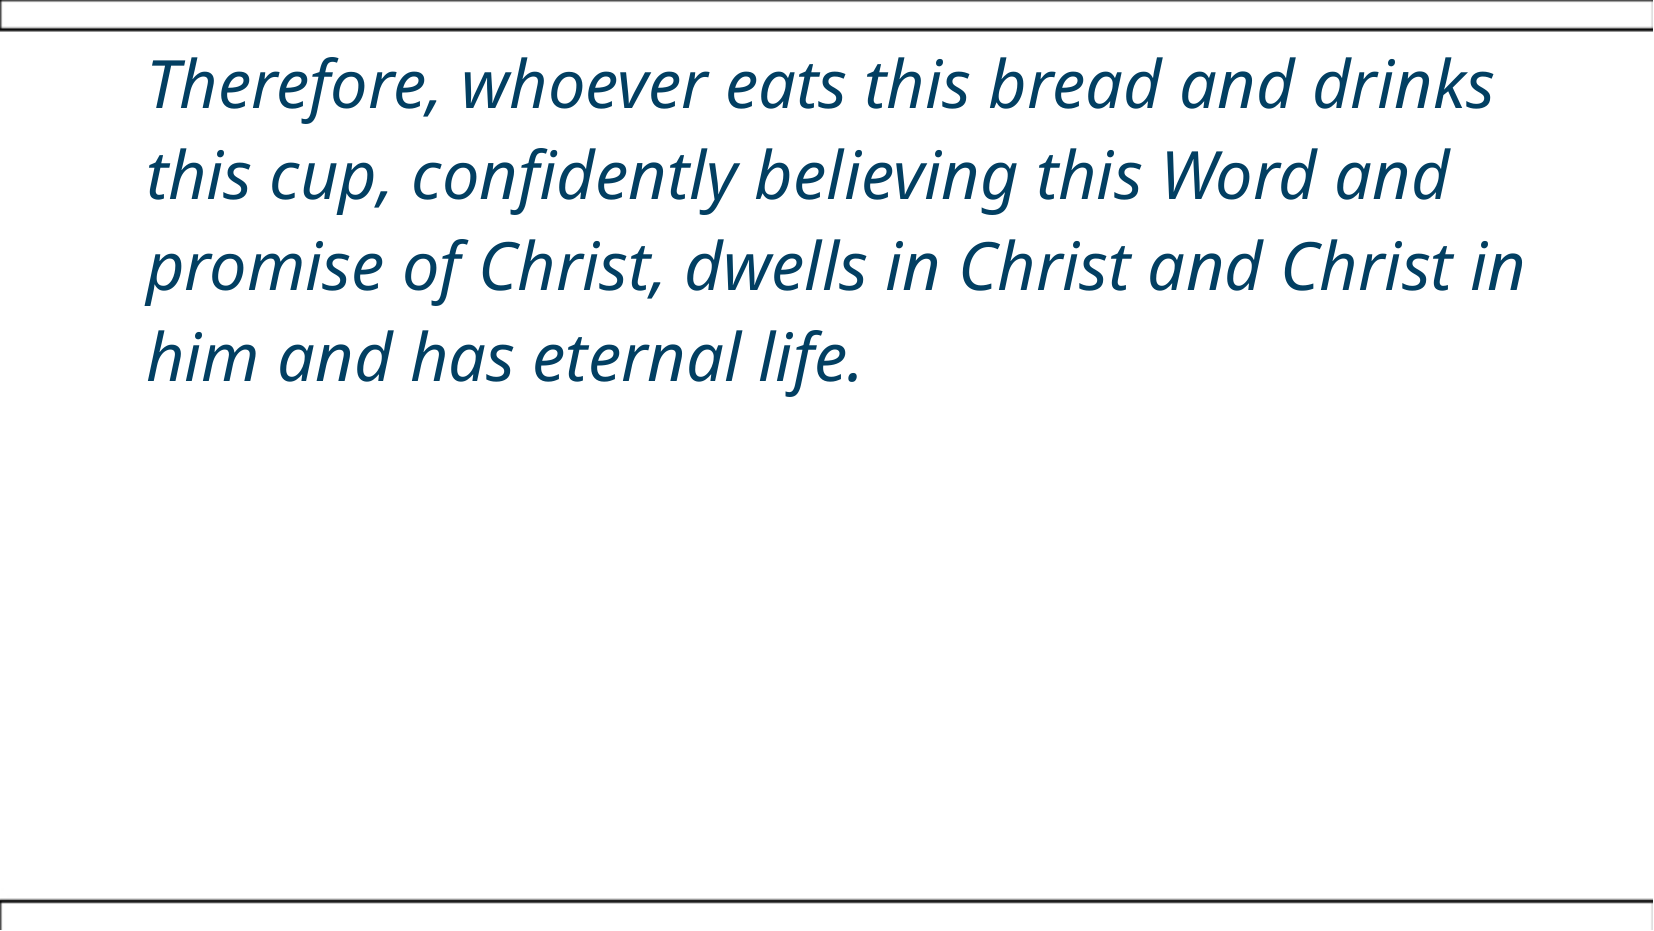

Therefore, whoever eats this bread and drinks
 this cup, confidently believing this Word and
 promise of Christ, dwells in Christ and Christ in
 him and has eternal life.